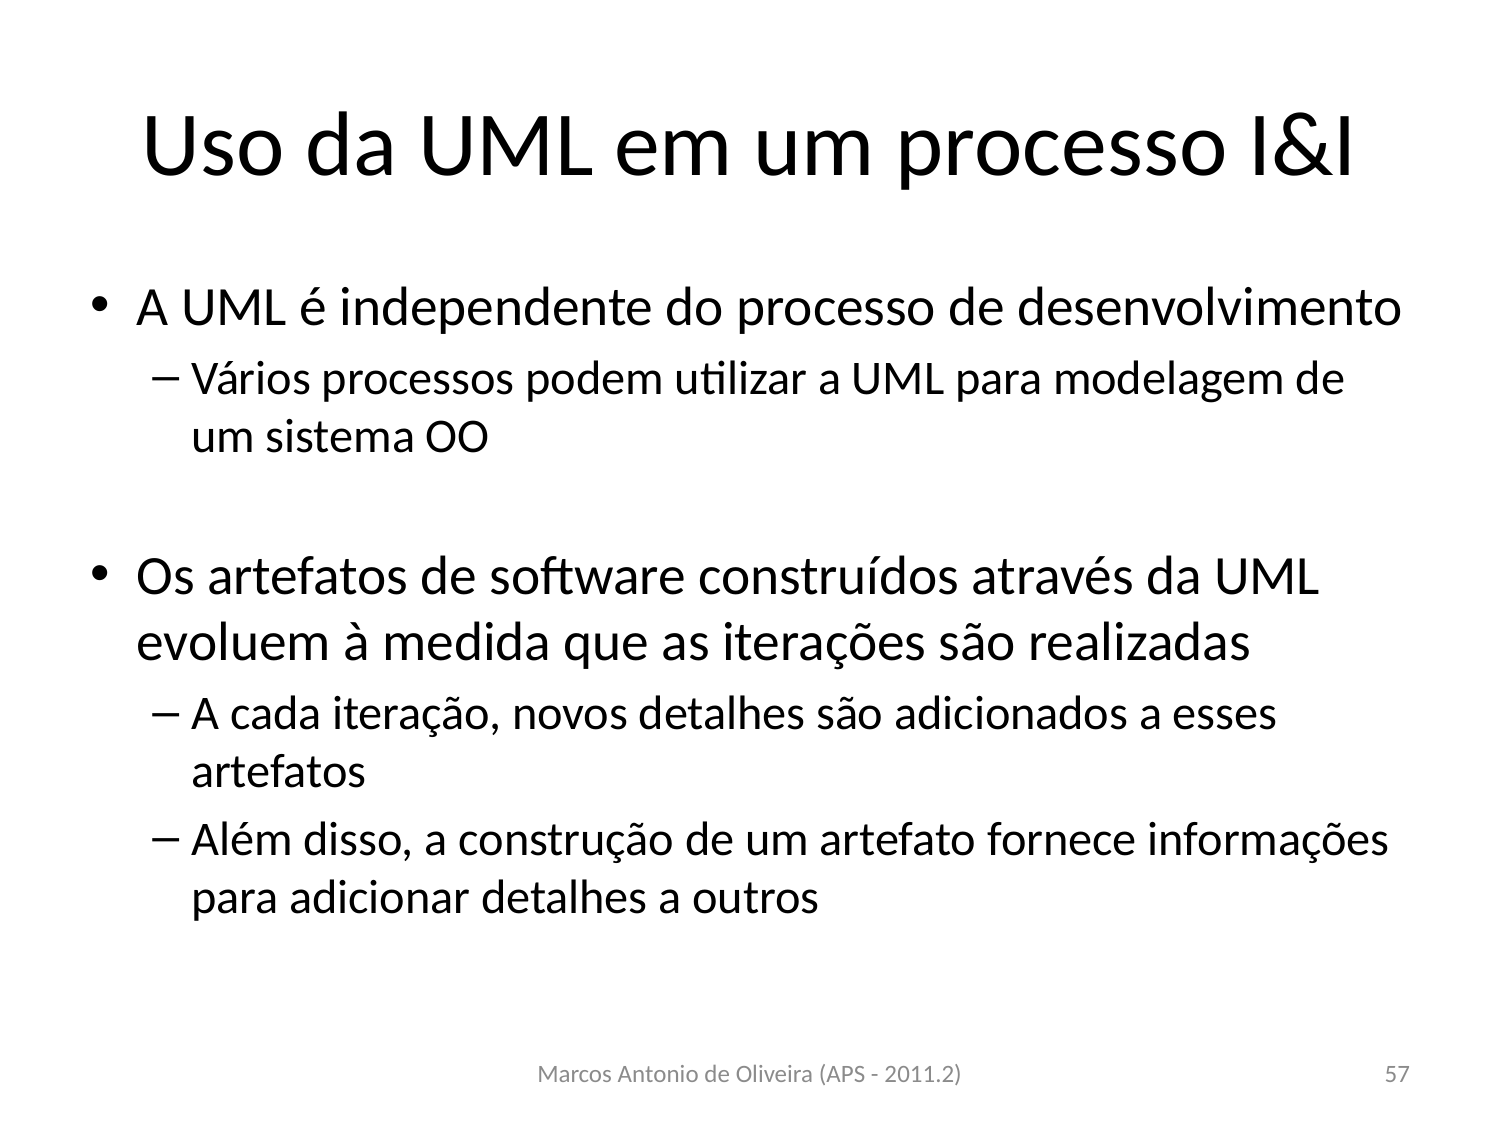

# Uso da UML em um processo I&I
A UML é independente do processo de desenvolvimento
Vários processos podem utilizar a UML para modelagem de um sistema OO
Os artefatos de software construídos através da UML evoluem à medida que as iterações são realizadas
A cada iteração, novos detalhes são adicionados a esses artefatos
Além disso, a construção de um artefato fornece informações para adicionar detalhes a outros
Marcos Antonio de Oliveira (APS - 2011.2)